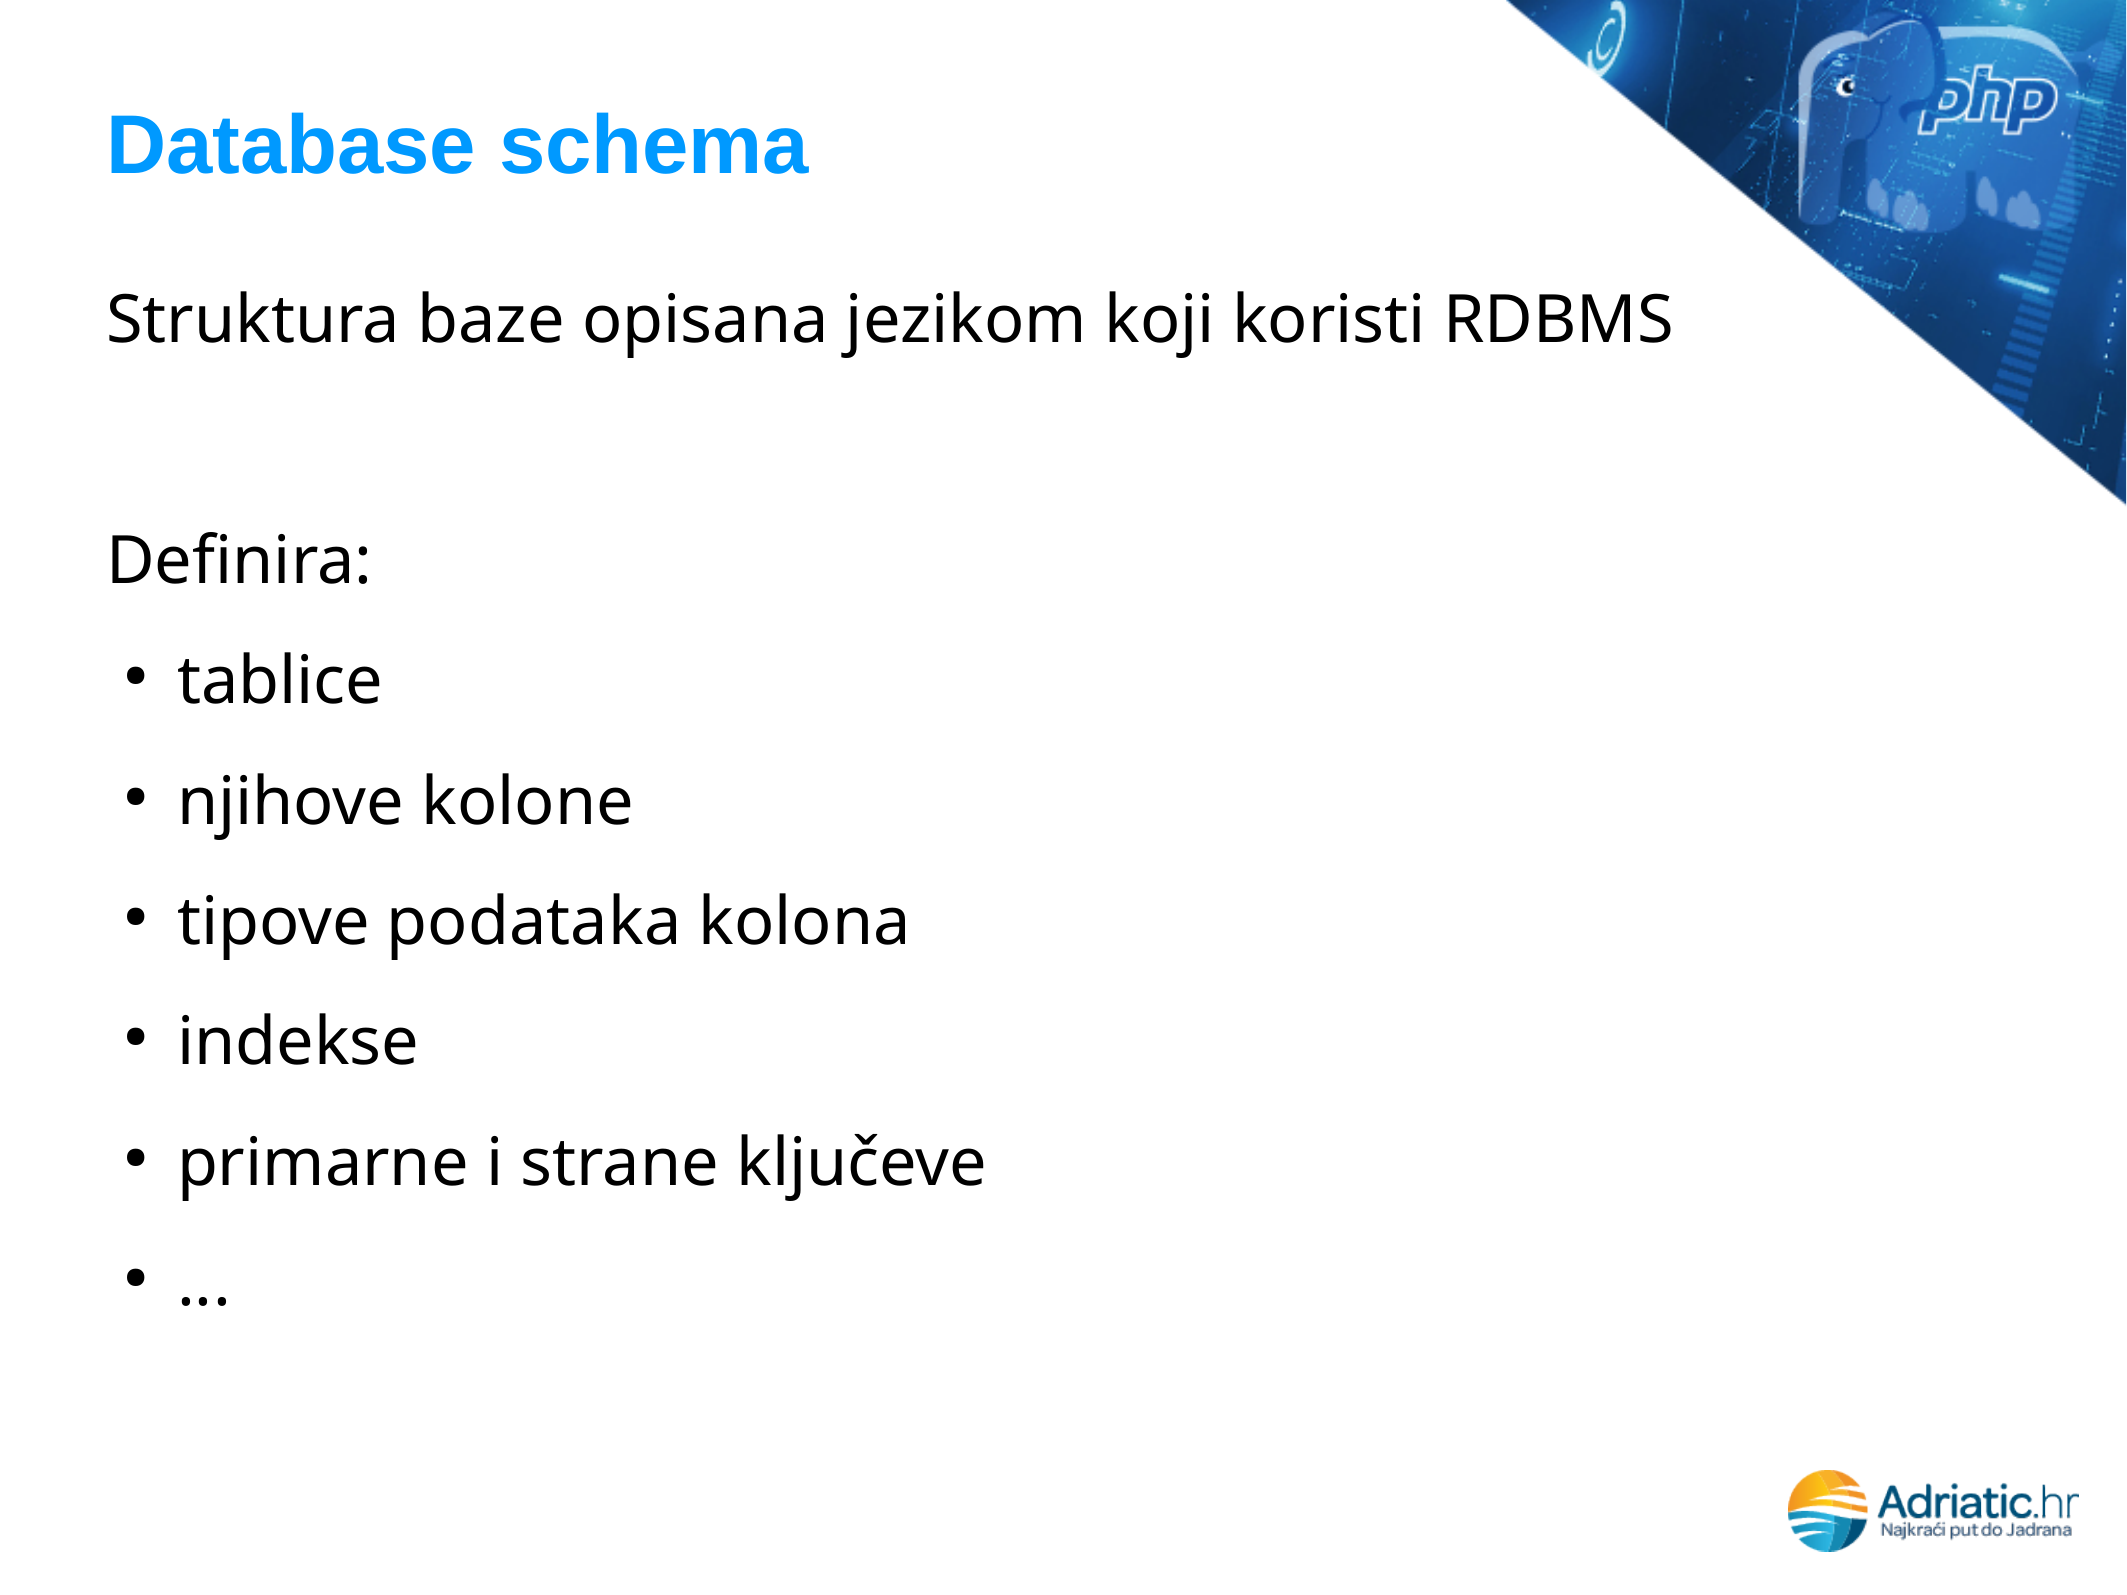

# Database schema
Struktura baze opisana jezikom koji koristi RDBMS
Definira:
tablice
njihove kolone
tipove podataka kolona
indekse
primarne i strane ključeve
...